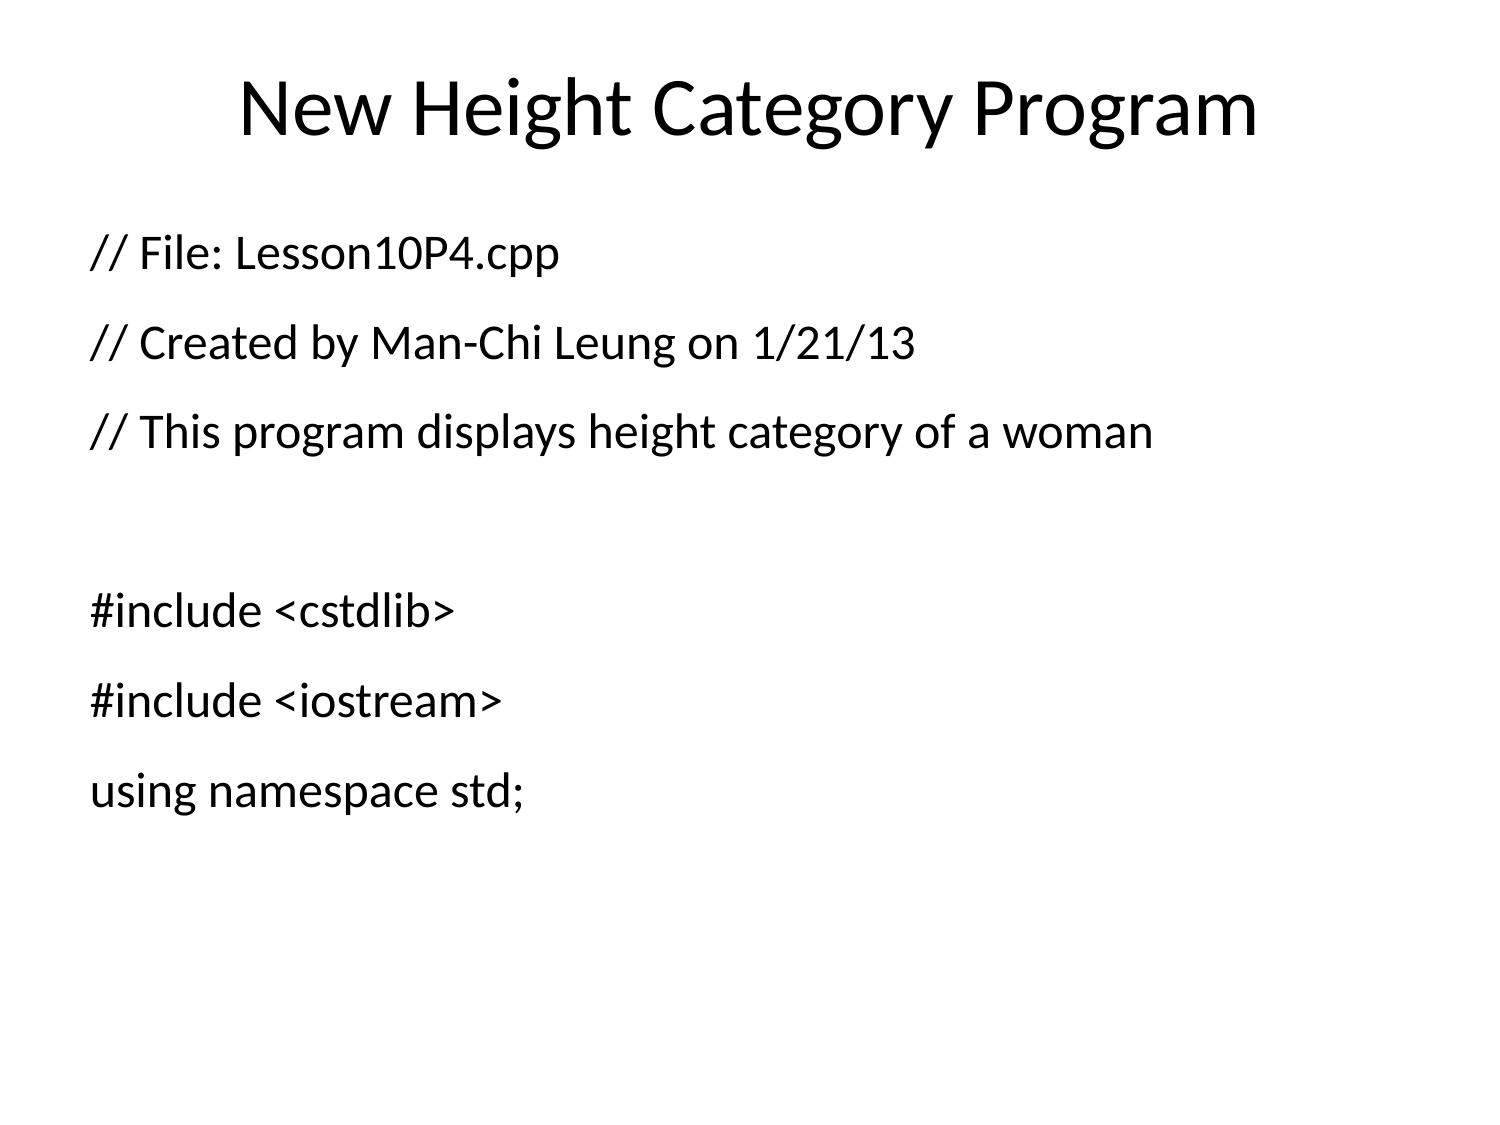

# New Height Category Program
// File: Lesson10P4.cpp
// Created by Man-Chi Leung on 1/21/13
// This program displays height category of a woman
#include <cstdlib>
#include <iostream>
using namespace std;